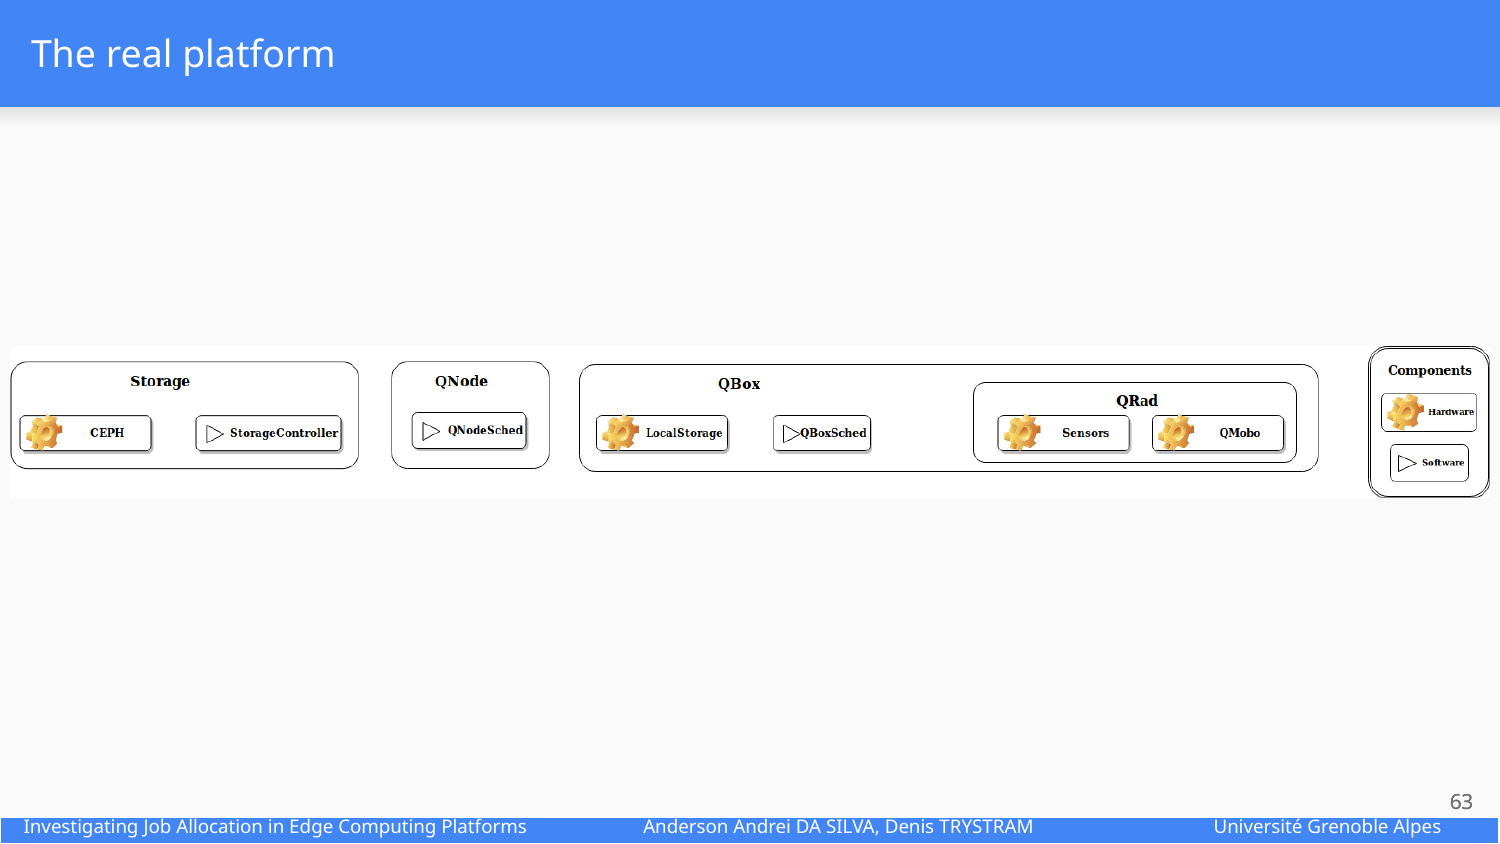

# The real platform
Investigating Job Allocation in Edge Computing Platforms
Anderson Andrei DA SILVA, Denis TRYSTRAM
Université Grenoble Alpes